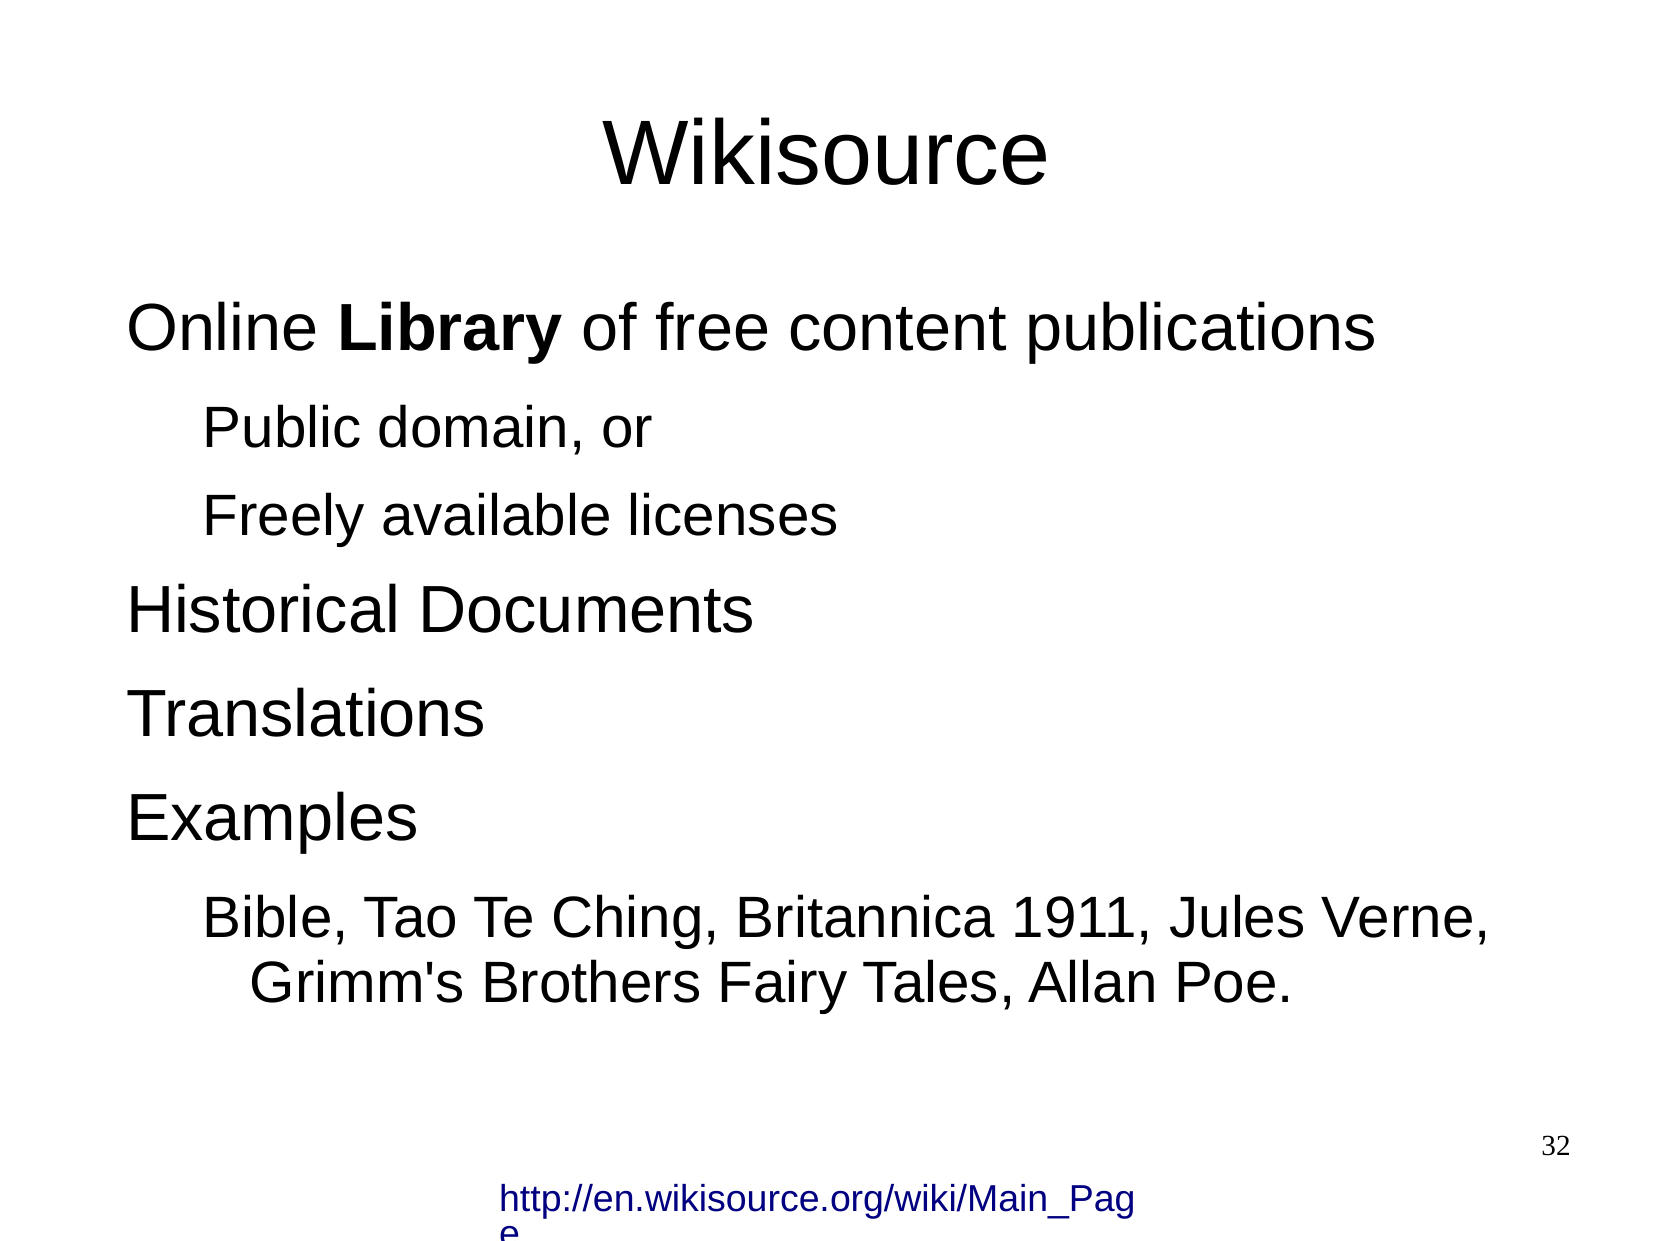

# Wikisource
Online Library of free content publications
Public domain, or
Freely available licenses
Historical Documents
Translations
Examples
Bible, Tao Te Ching, Britannica 1911, Jules Verne, Grimm's Brothers Fairy Tales, Allan Poe.
32
http://en.wikisource.org/wiki/Main_Page